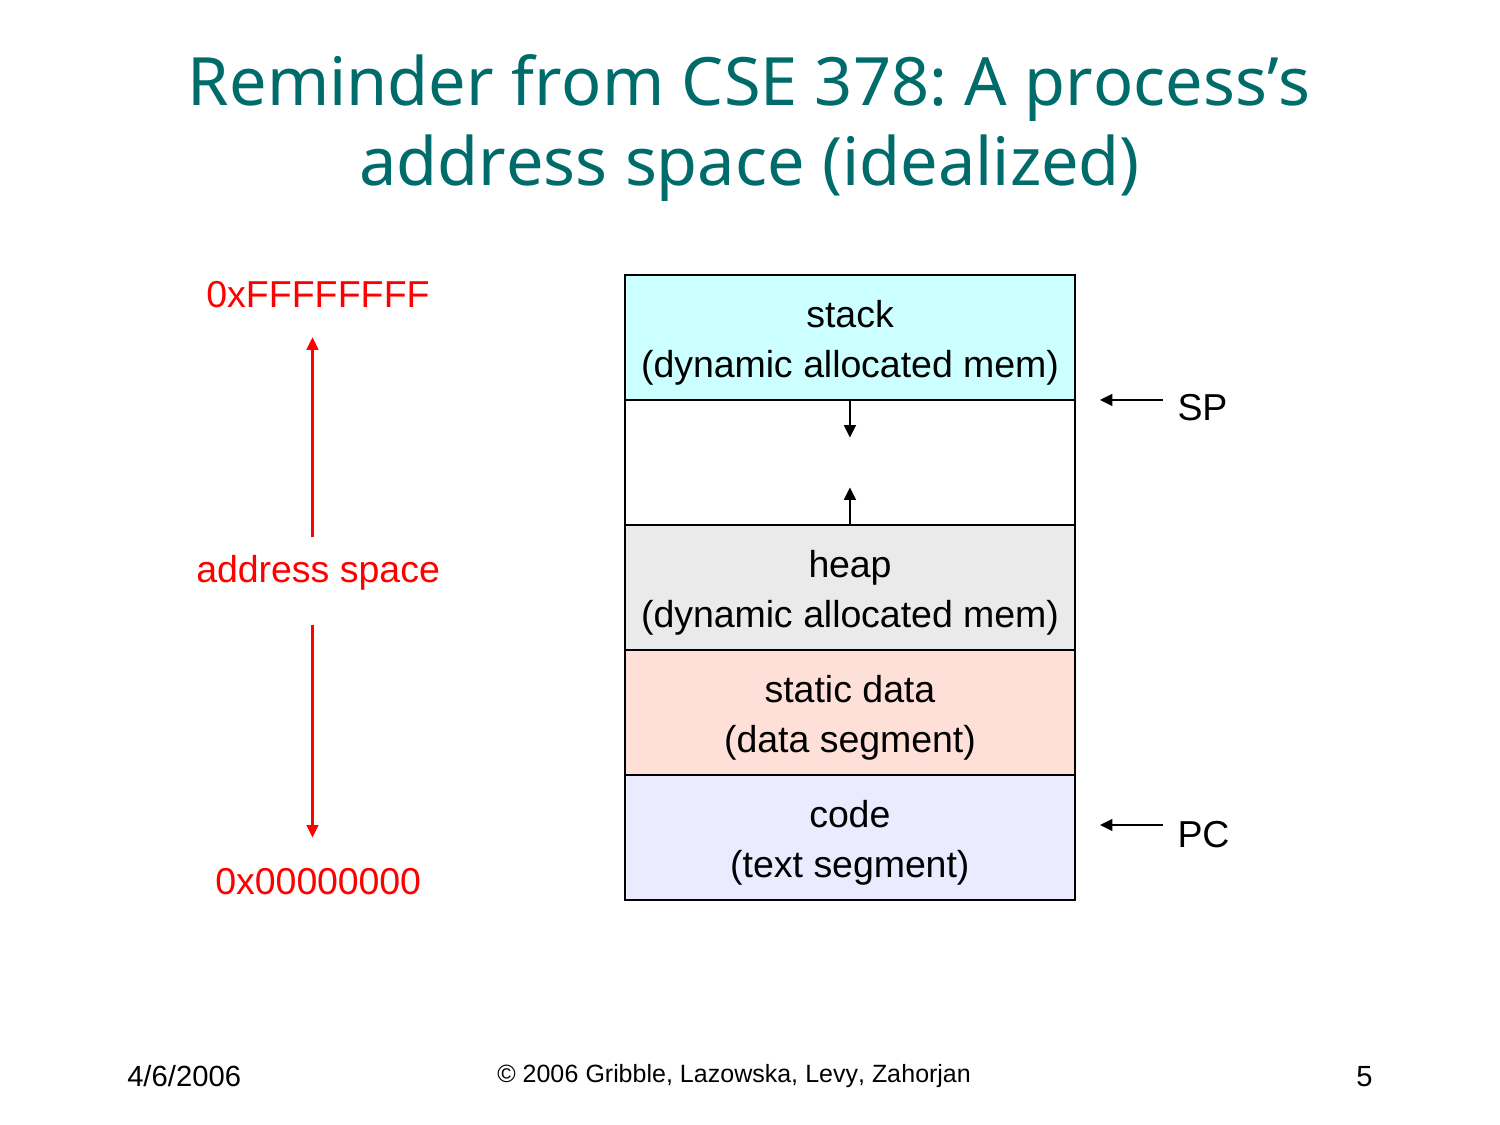

# Reminder from CSE 378: A process’s address space (idealized)
0xFFFFFFFF
stack
(dynamic allocated mem)
SP
heap
(dynamic allocated mem)
address space
static data
(data segment)
code
(text segment)
PC
0x00000000
5